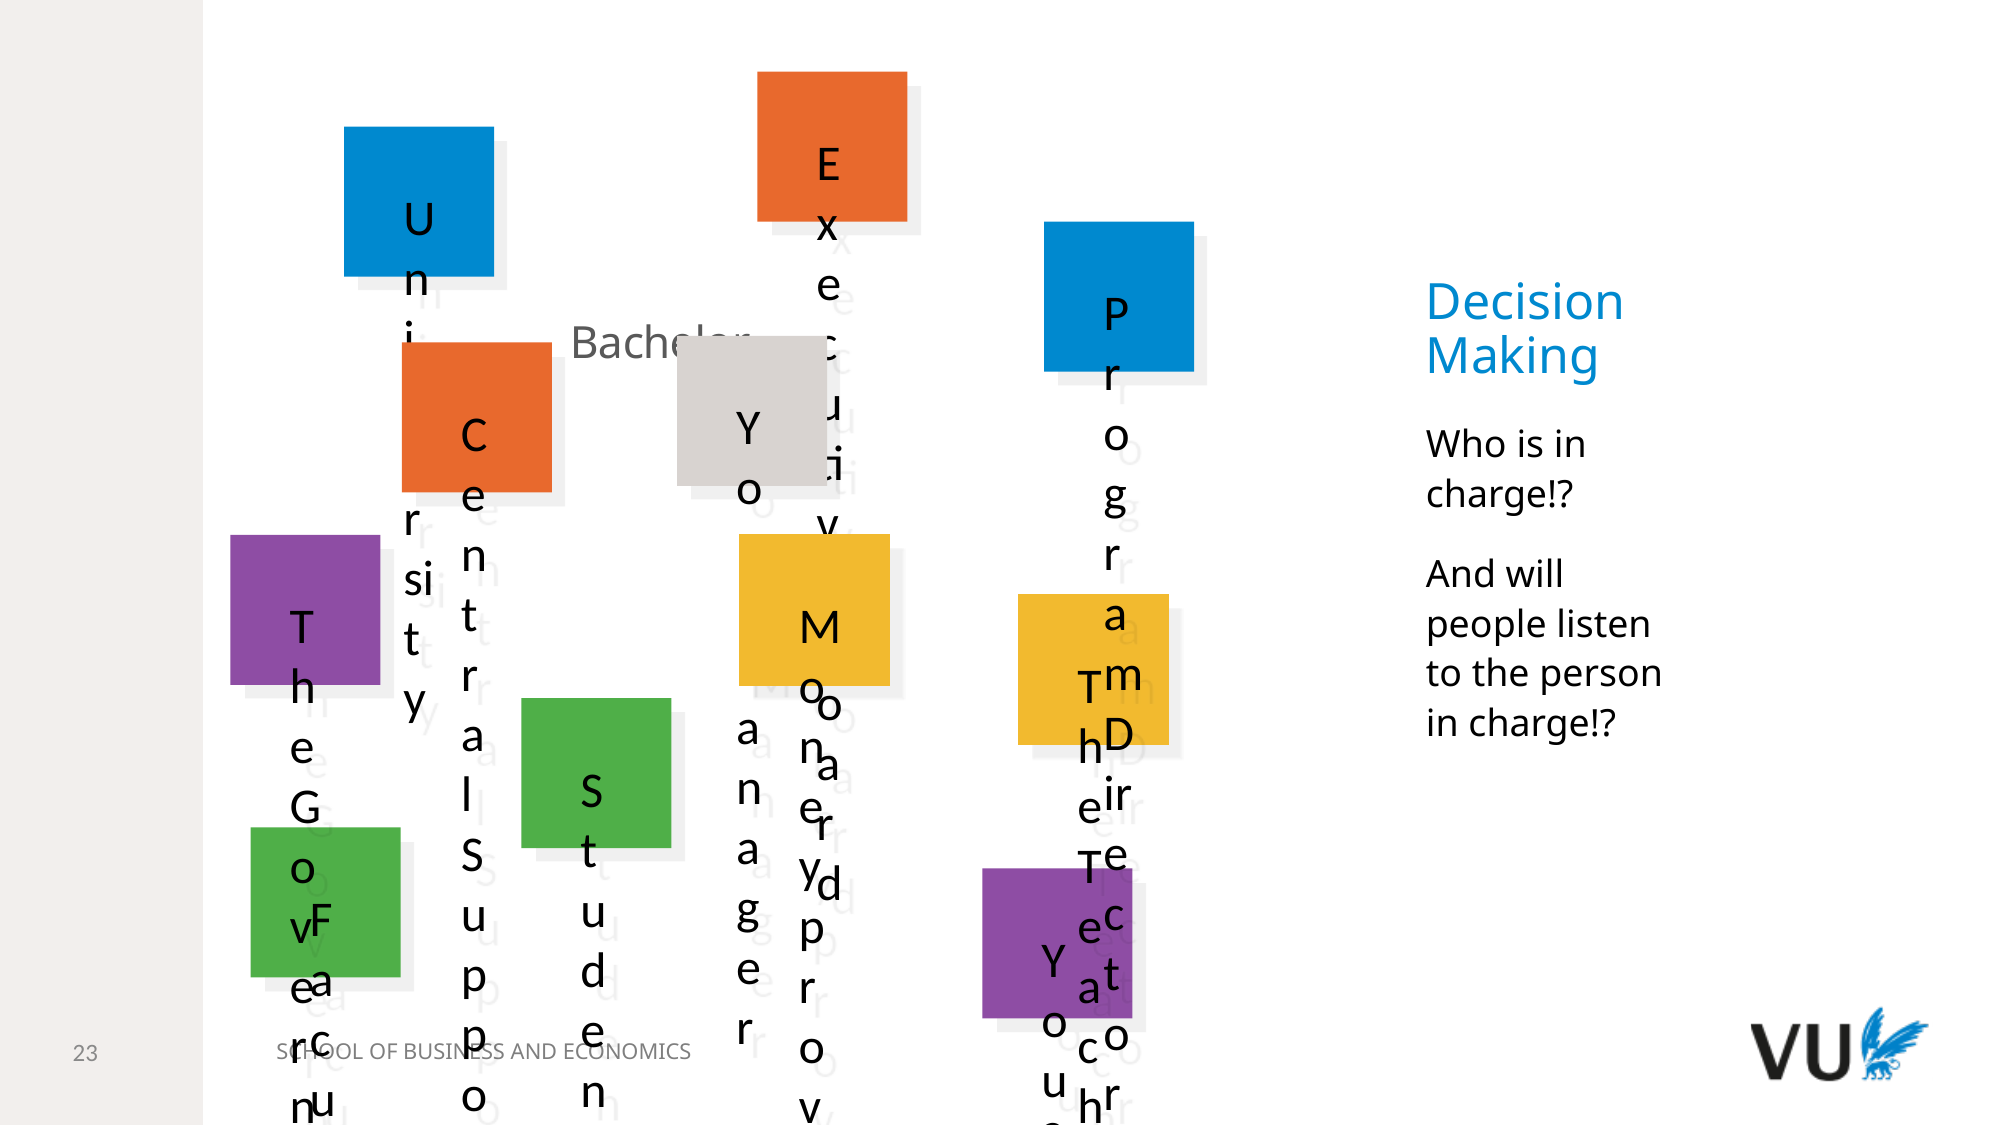

Executive
Board
University
Program
Director
### Chart: Bachelor
| Category |
|---|# Decision Making
Who is in charge!?
And will people listen to the person in charge!?
Your Manager
Central
Supports
The Government
Money
providers
The Teacher
Students
(the customers)
Faculty Dean of Education
You ?
SCHOOL OF BUSINESS AND ECONOMICS